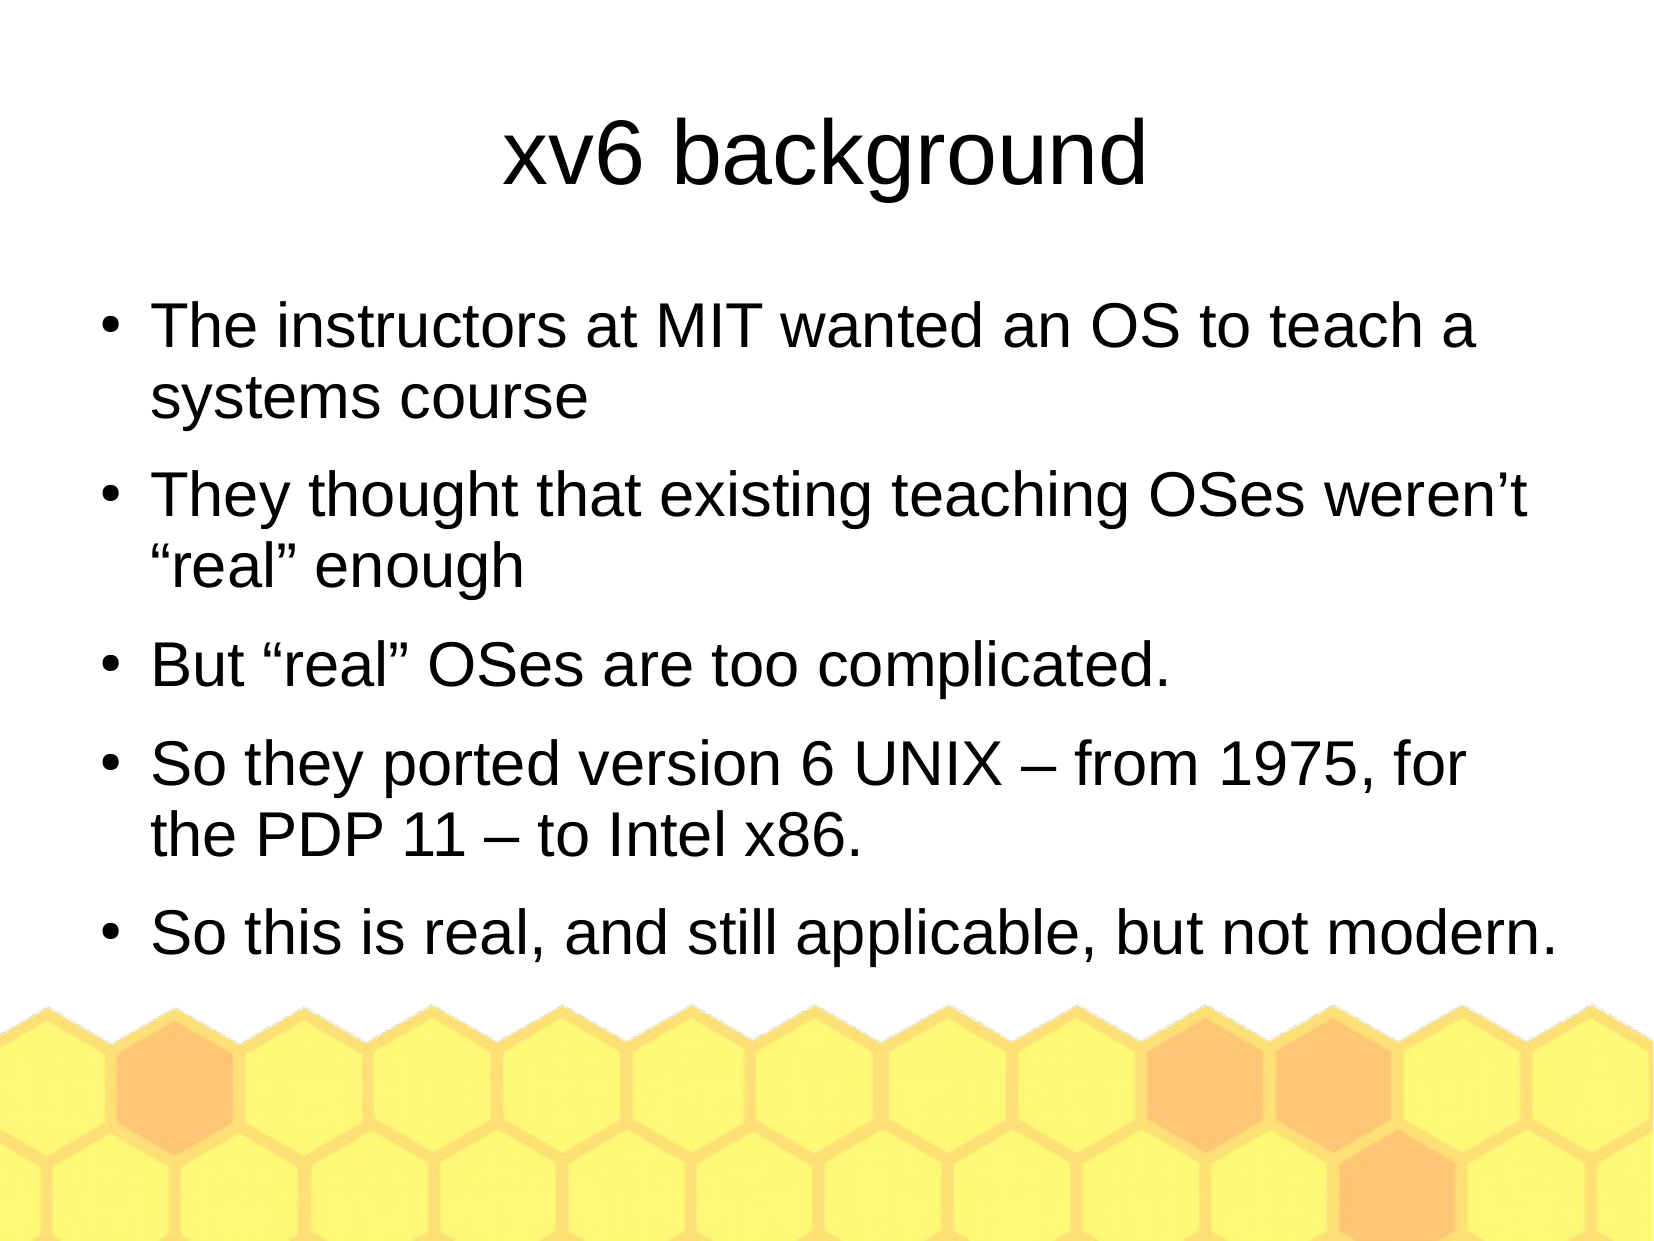

# xv6 background
The instructors at MIT wanted an OS to teach a systems course
They thought that existing teaching OSes weren’t “real” enough
But “real” OSes are too complicated.
So they ported version 6 UNIX – from 1975, for the PDP 11 – to Intel x86.
So this is real, and still applicable, but not modern.